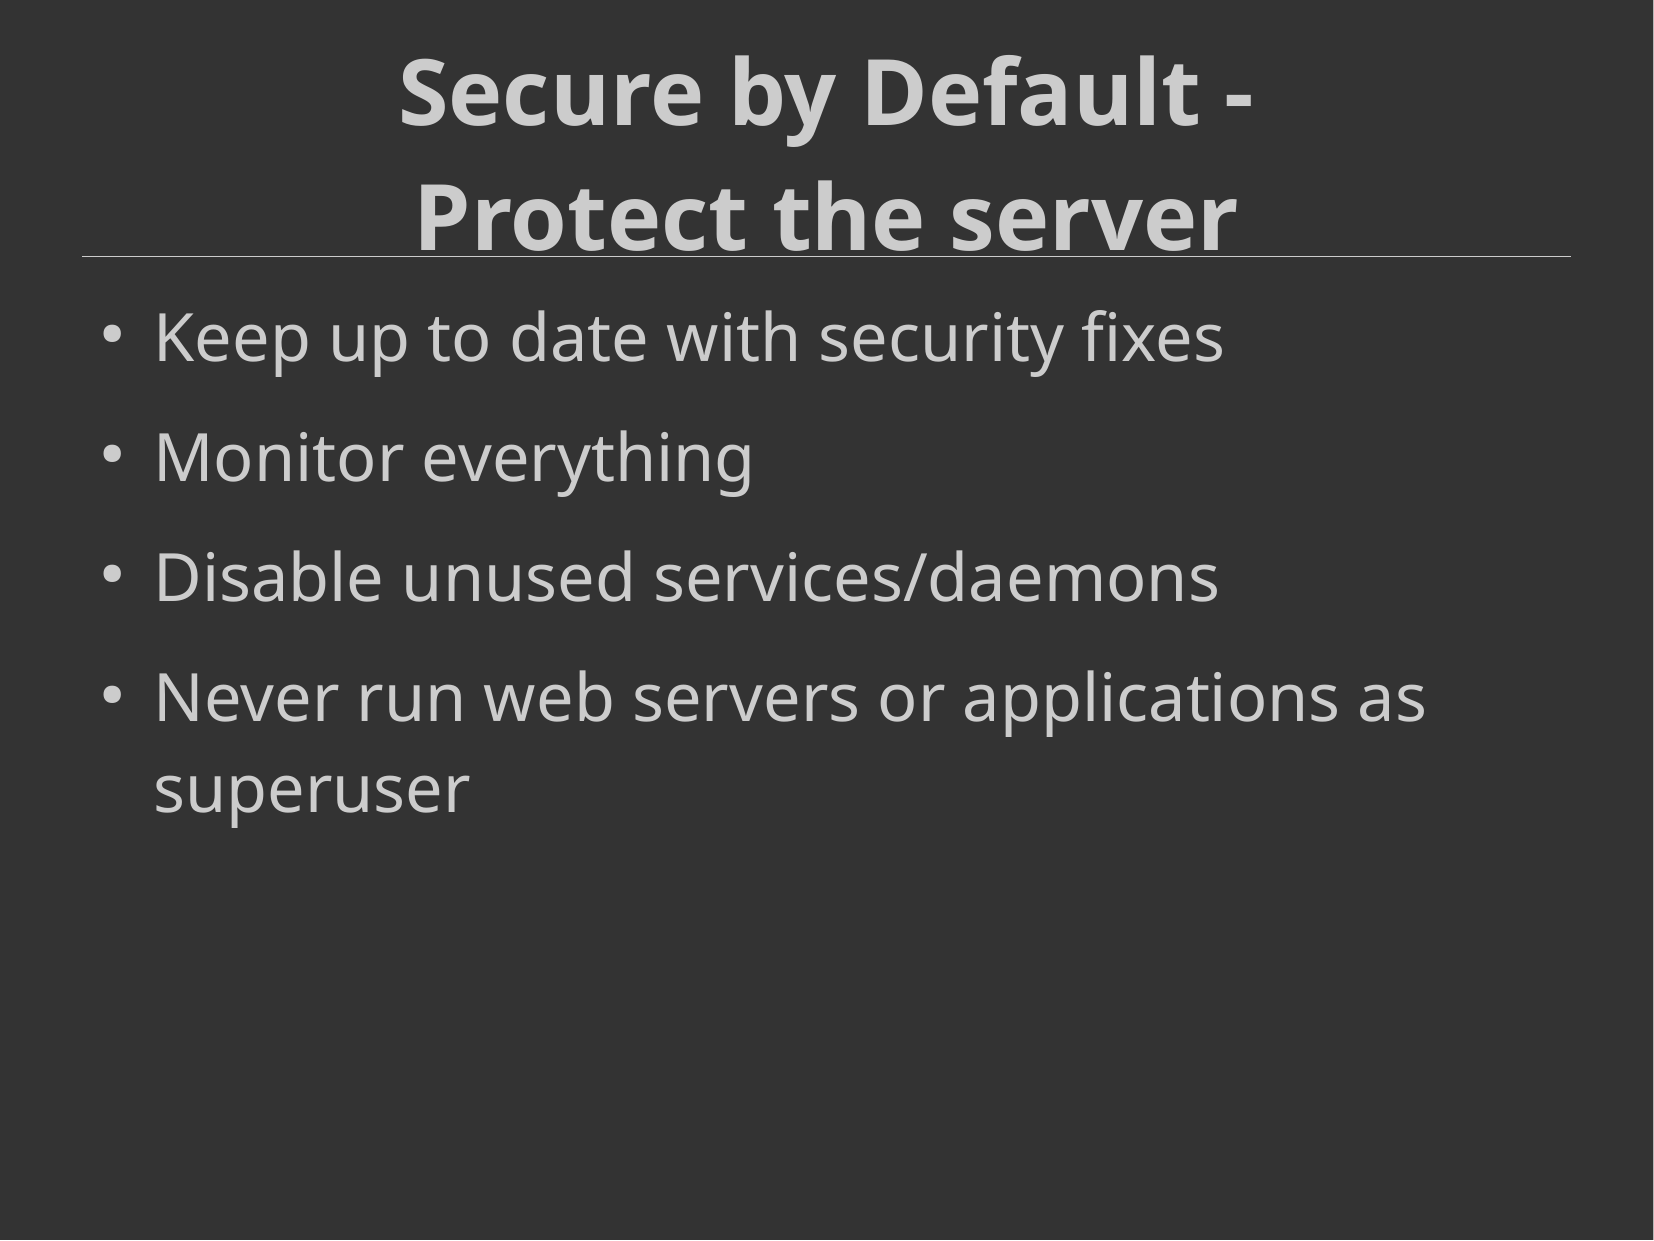

# Secure by Default - Protect the server
Keep up to date with security fixes
Monitor everything
Disable unused services/daemons
Never run web servers or applications as superuser